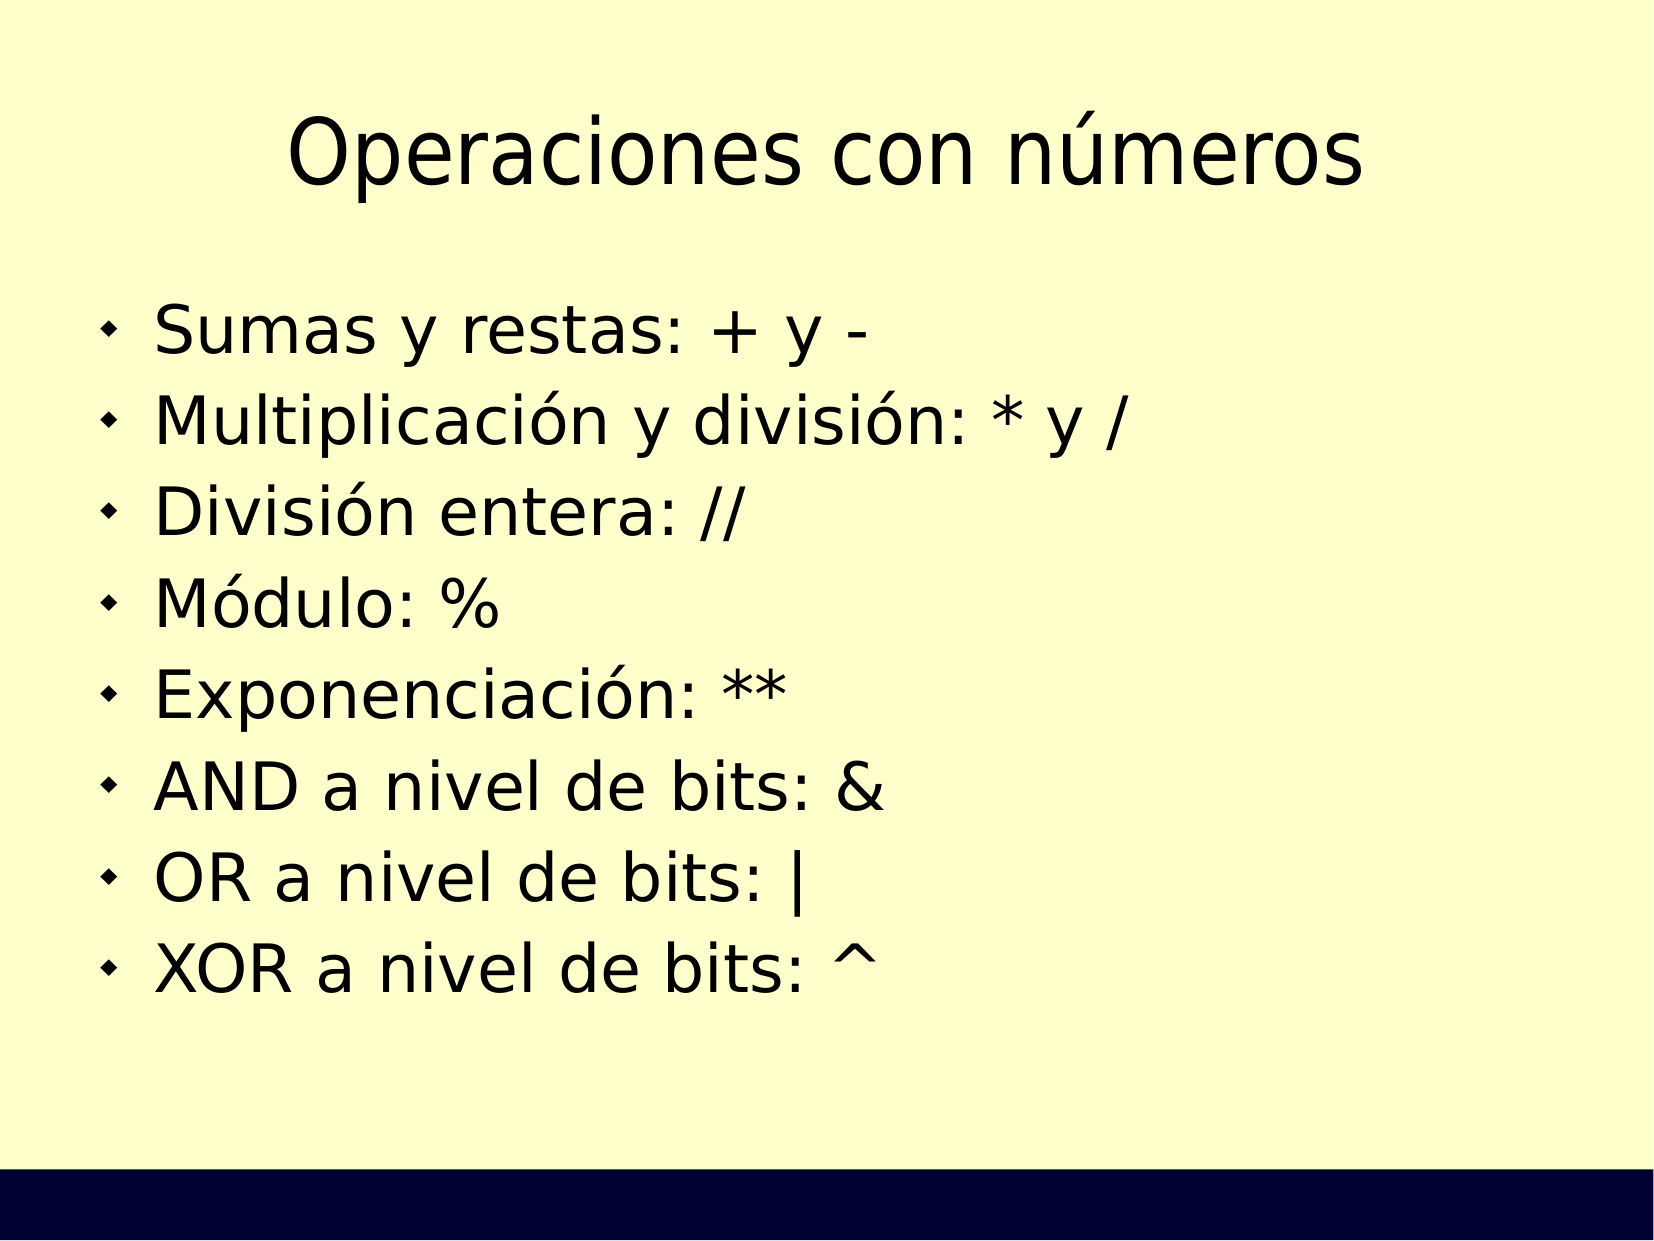

# Operaciones con números
Sumas y restas: + y -
Multiplicación y división: * y /
División entera: //
Módulo: %
Exponenciación: **
AND a nivel de bits: &
OR a nivel de bits: |
XOR a nivel de bits: ^